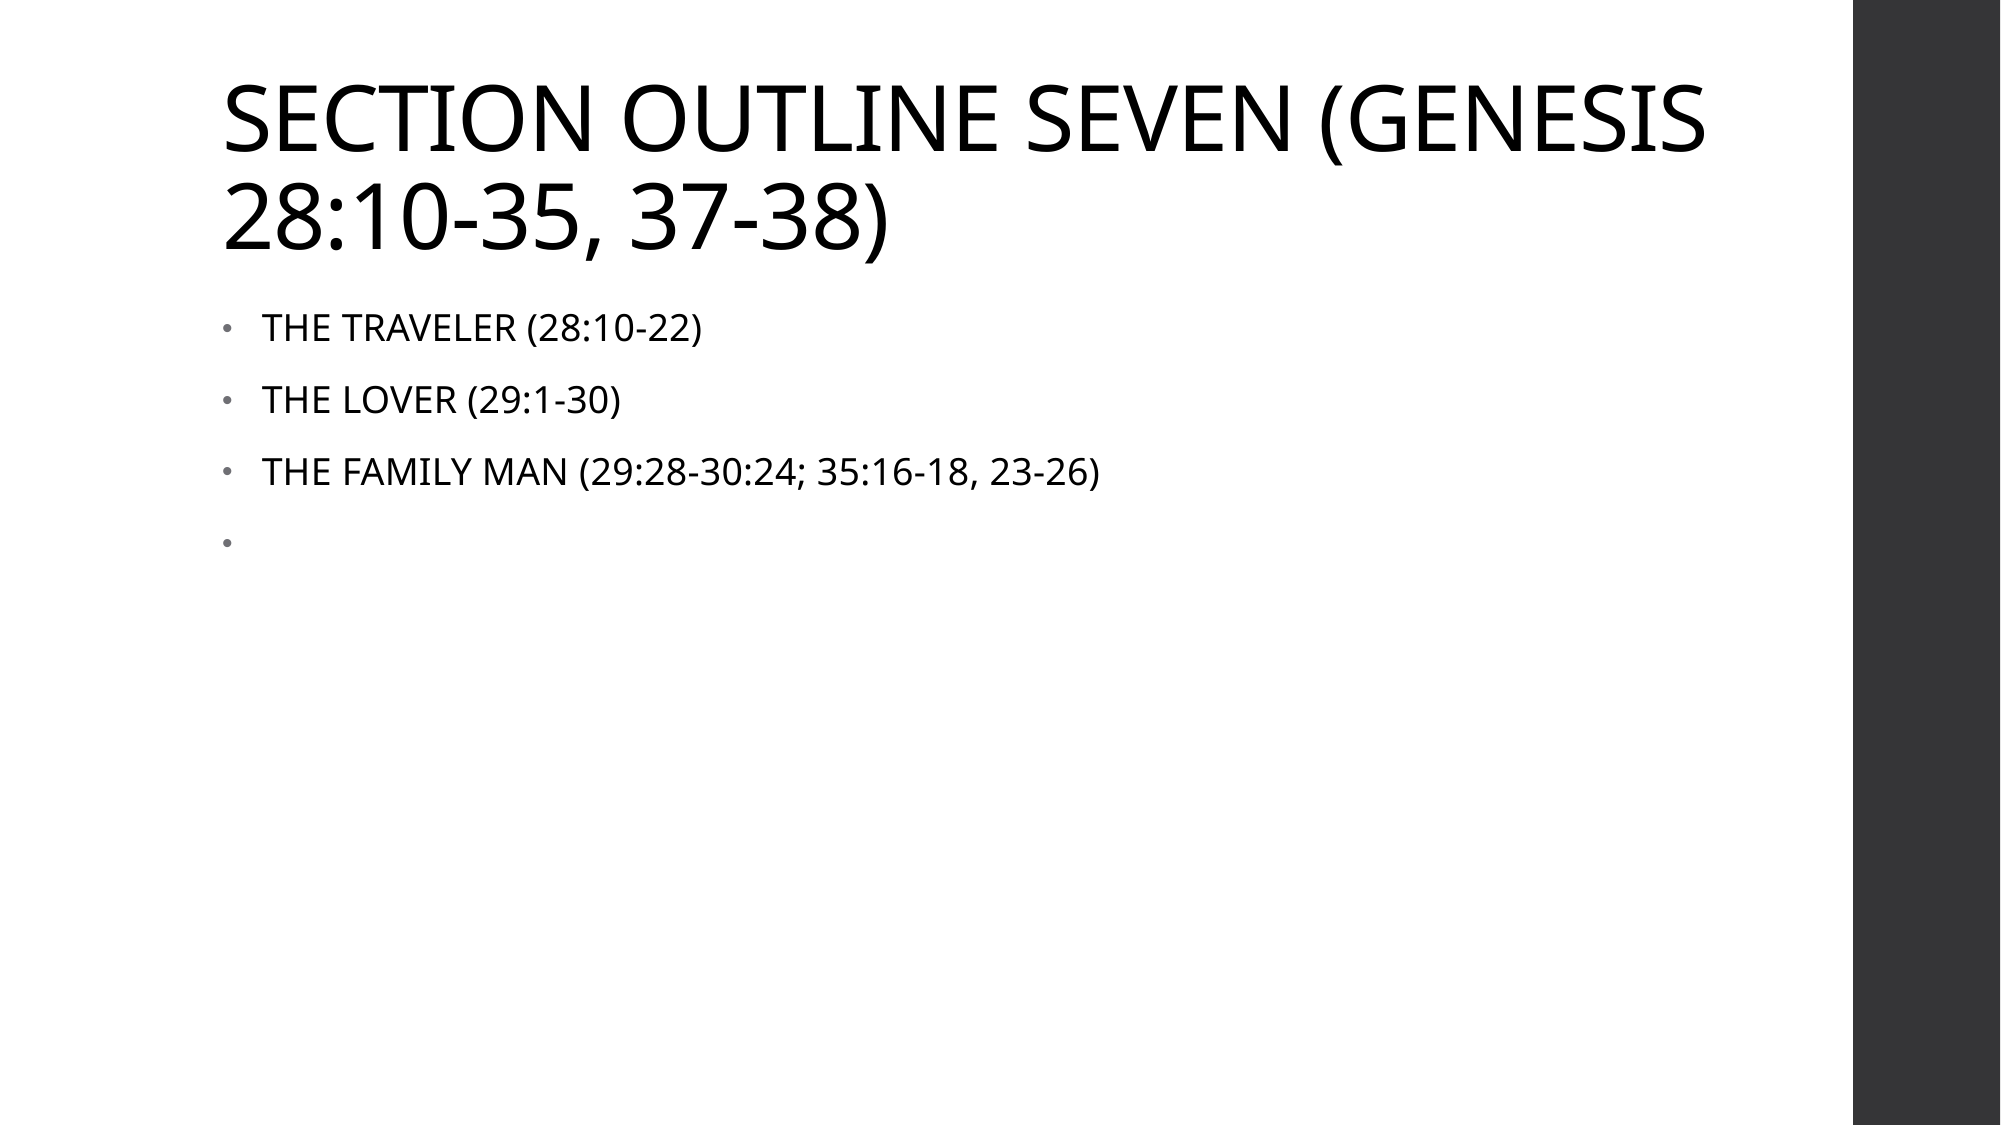

# SECTION OUTLINE SEVEN (GENESIS 28:10-35, 37-38)
 THE TRAVELER (28:10-22)
 THE LOVER (29:1-30)
 THE FAMILY MAN (29:28-30:24; 35:16-18, 23-26)